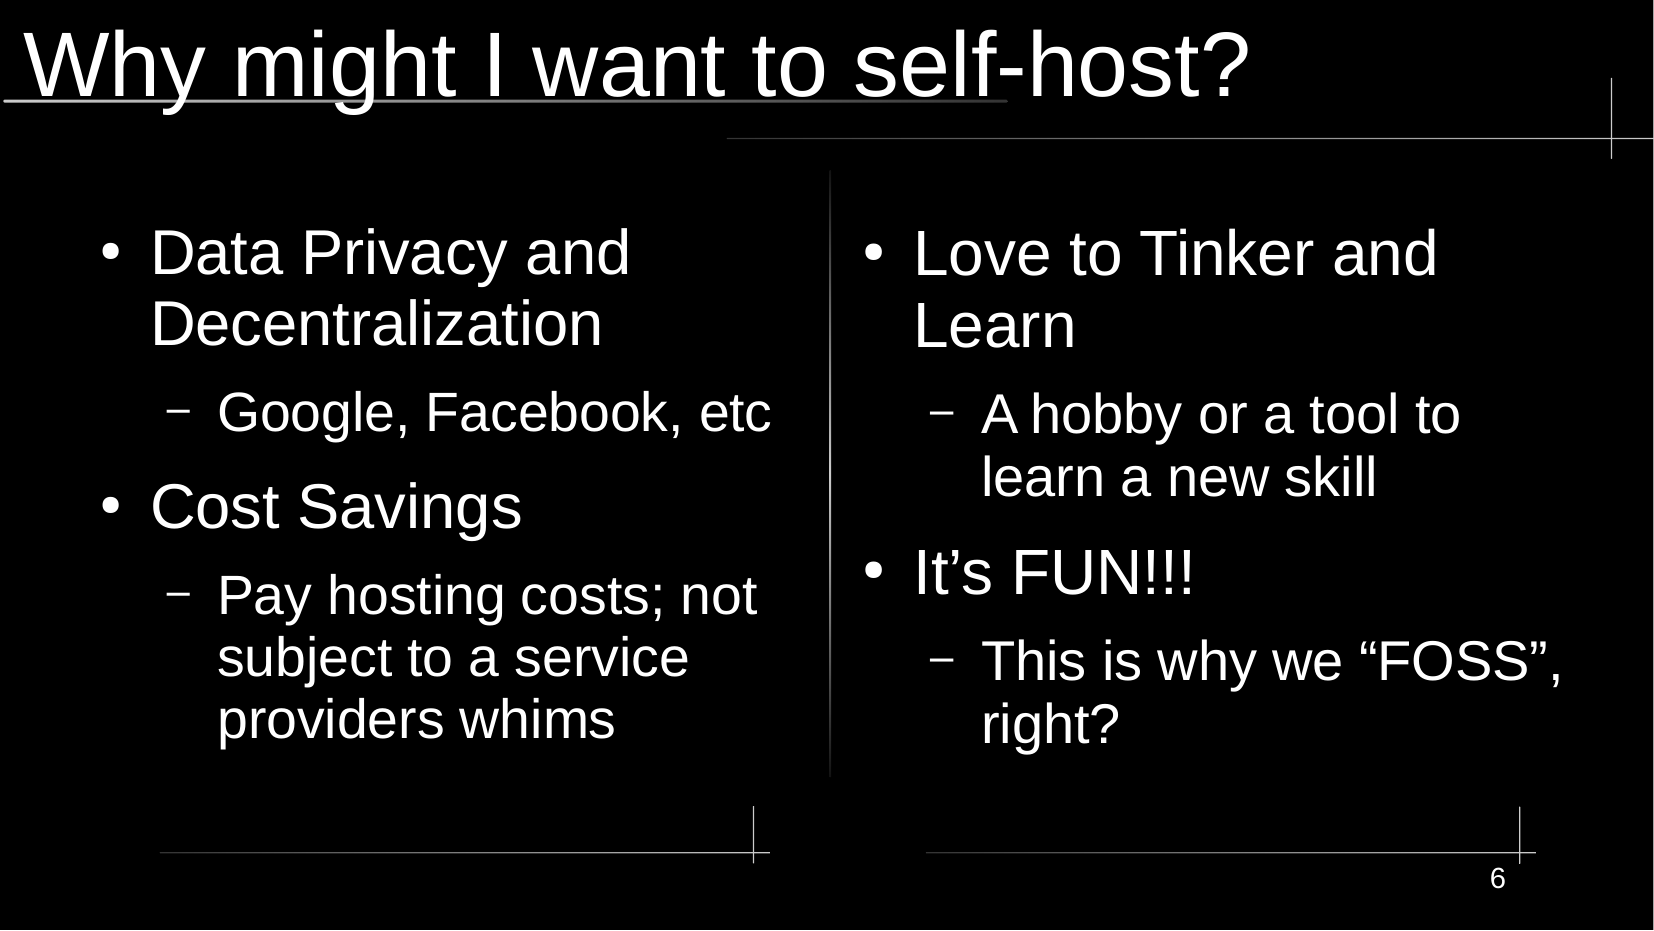

Why might I want to self-host?
# Data Privacy and Decentralization
Google, Facebook, etc
Cost Savings
Pay hosting costs; not subject to a service providers whims
Love to Tinker and Learn
A hobby or a tool to learn a new skill
It’s FUN!!!
This is why we “FOSS”, right?
6